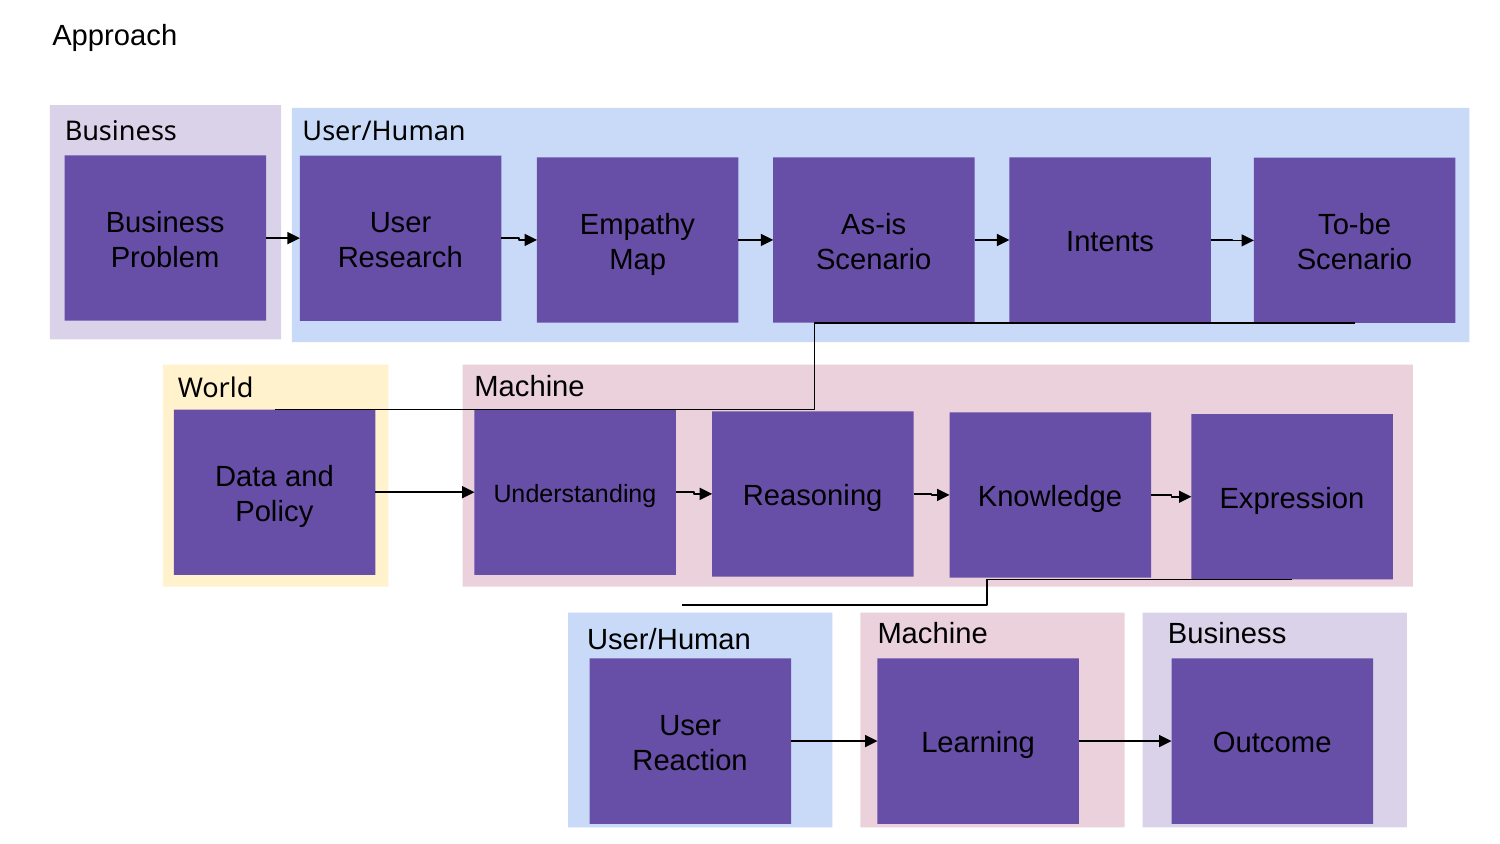

# Approach
Business
User/Human
Business Problem
User Research
Empathy Map
As-is Scenario
Intents
To-be Scenario
Machine
World
Data and Policy
Understanding
Reasoning
Knowledge
Expression
Machine
Business
User/Human
User Reaction
Learning
Outcome